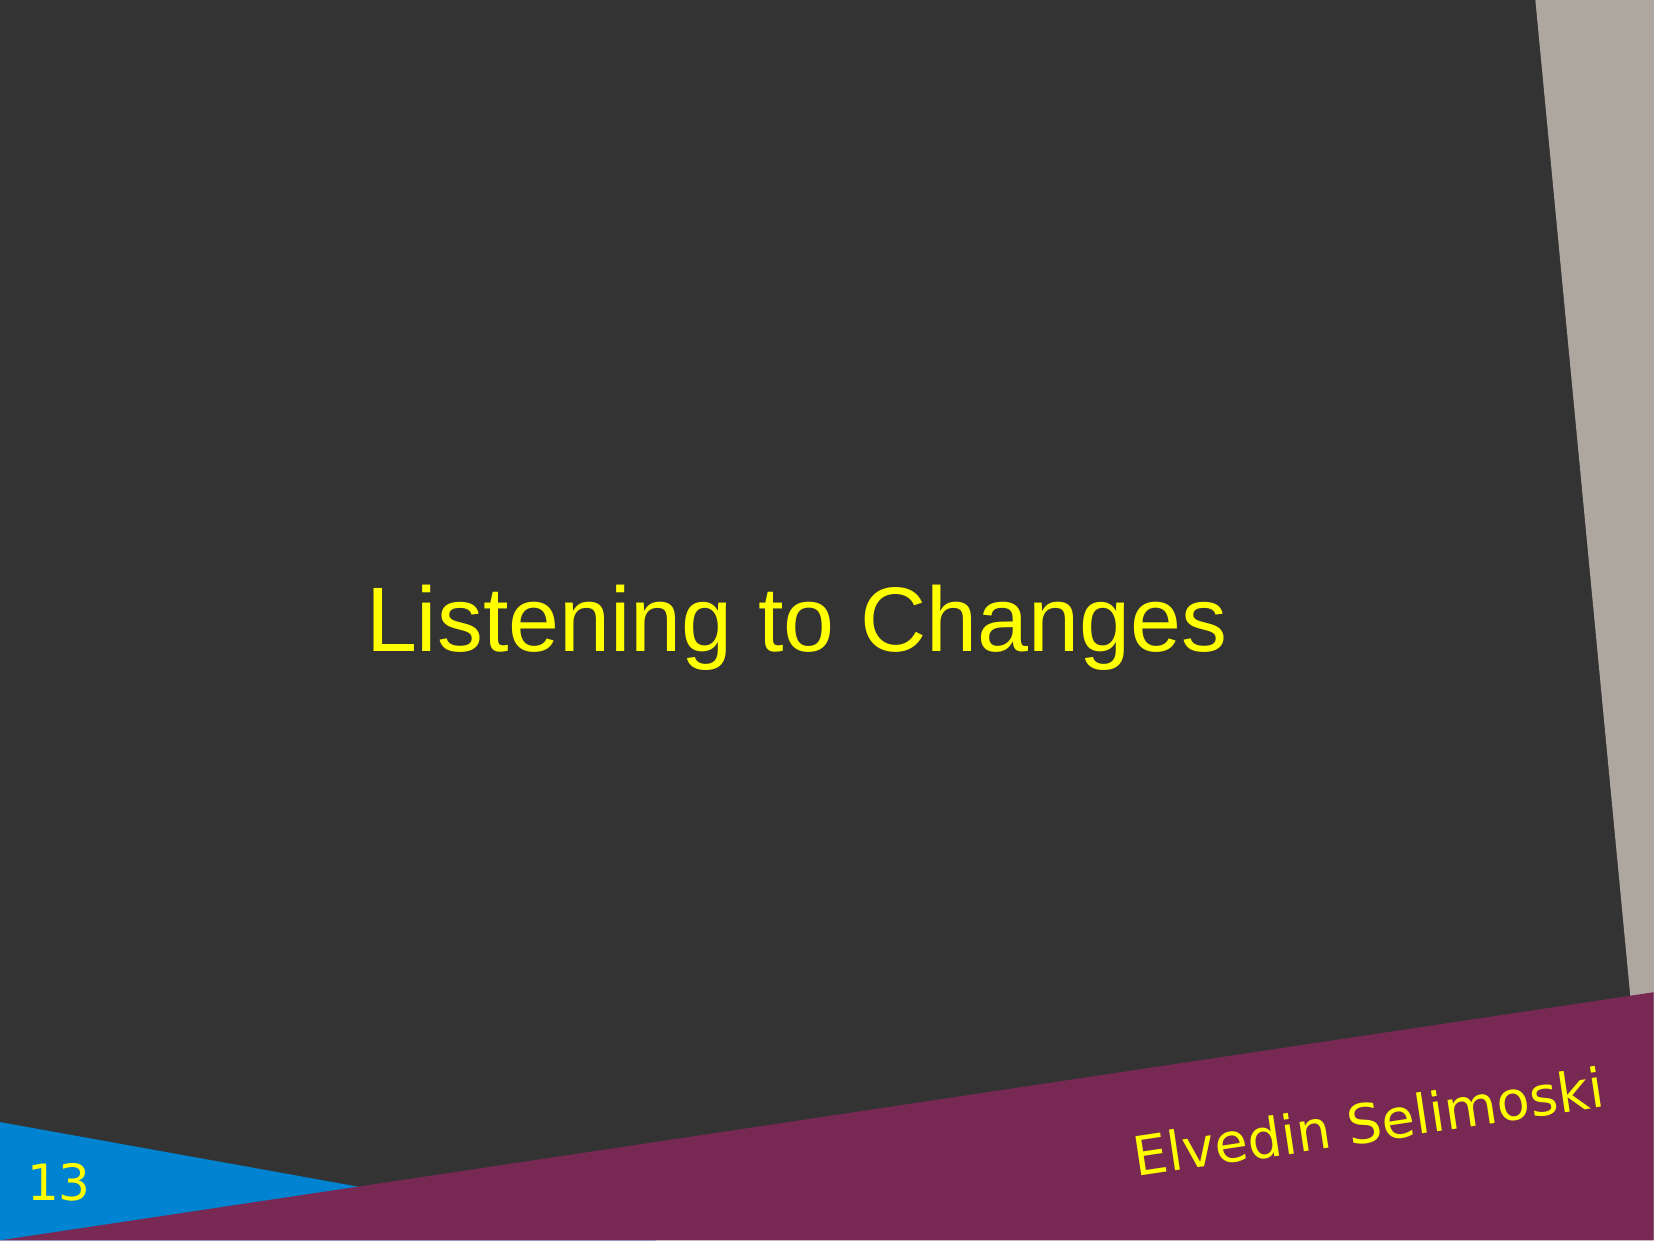

# Listening to Changes
Elvedin Selimoski
13